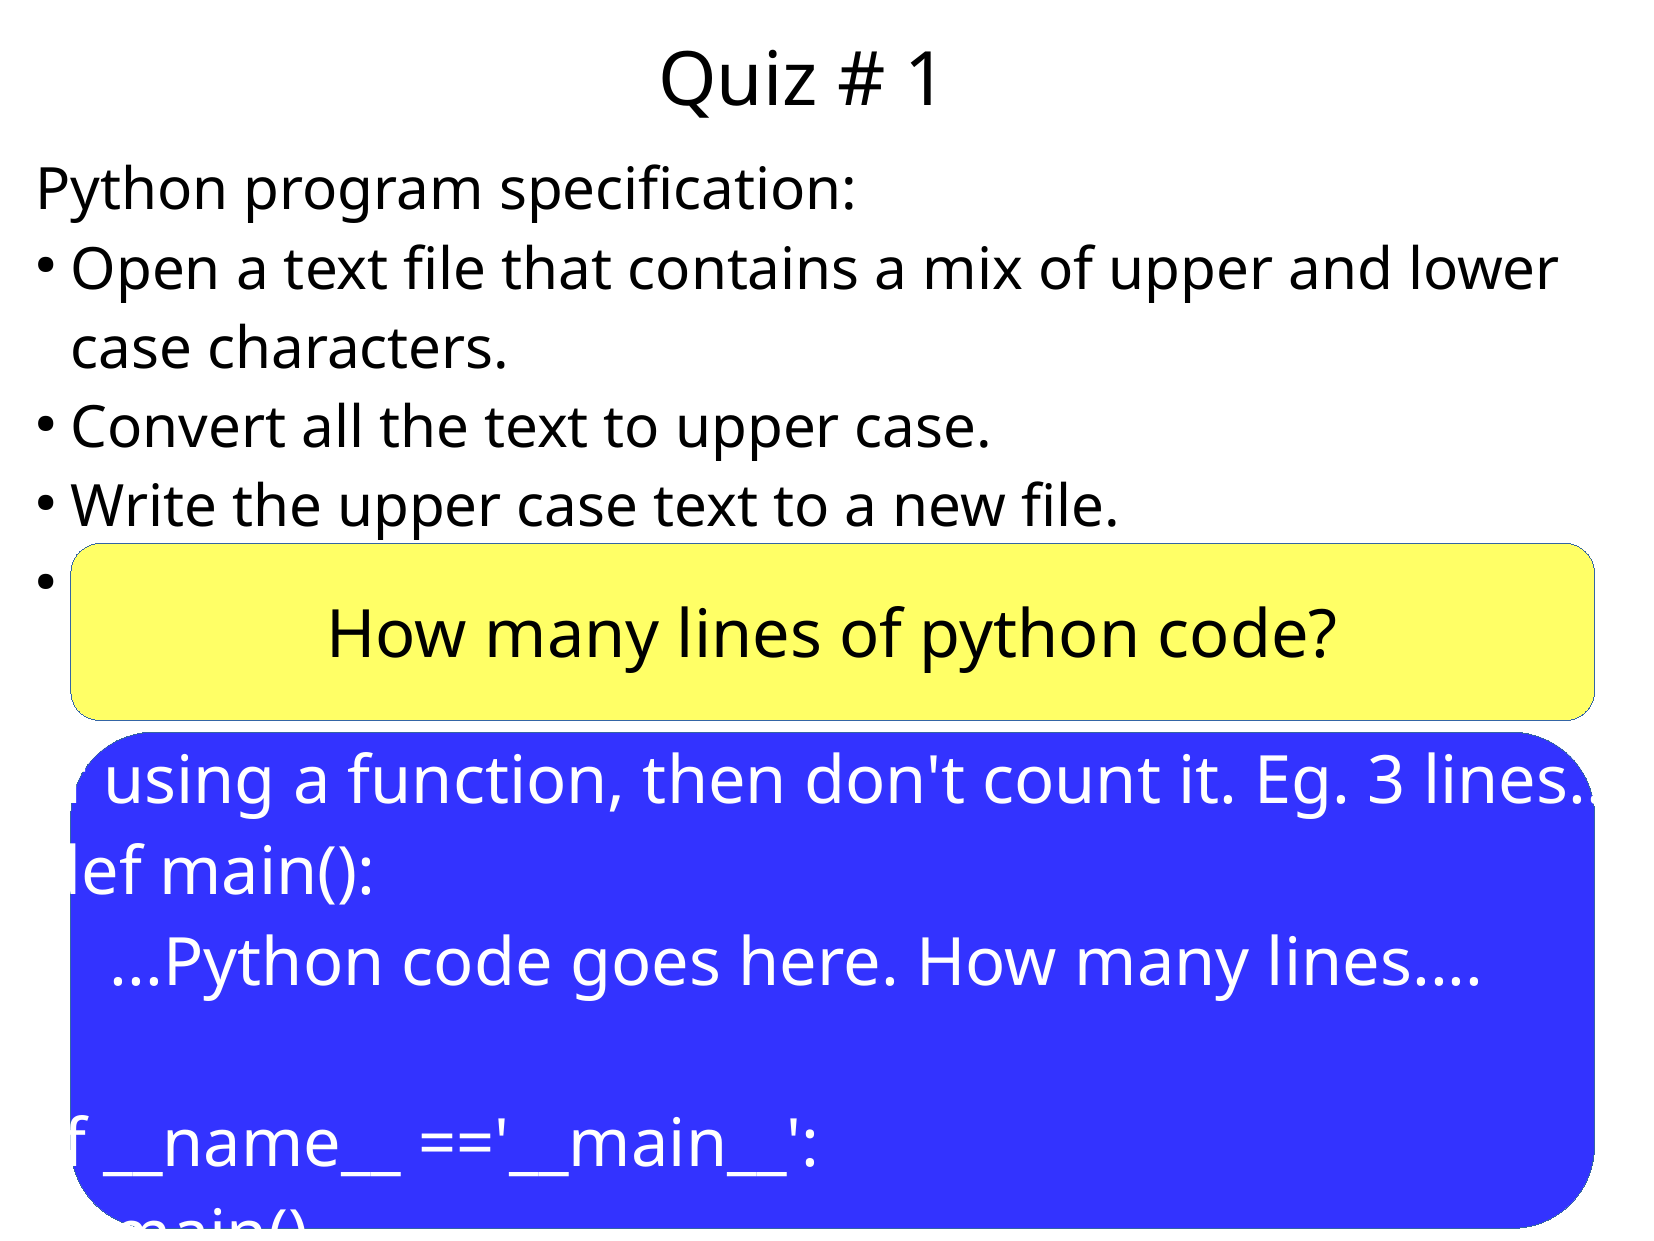

# Quiz # 1
Python program specification:
Open a text file that contains a mix of upper and lower case characters.
Convert all the text to upper case.
Write the upper case text to a new file.
No use of redirection.
How many lines of python code?
If using a function, then don't count it. Eg. 3 lines...
def main():
 ...Python code goes here. How many lines....
If __name__ =='__main__':
 main()